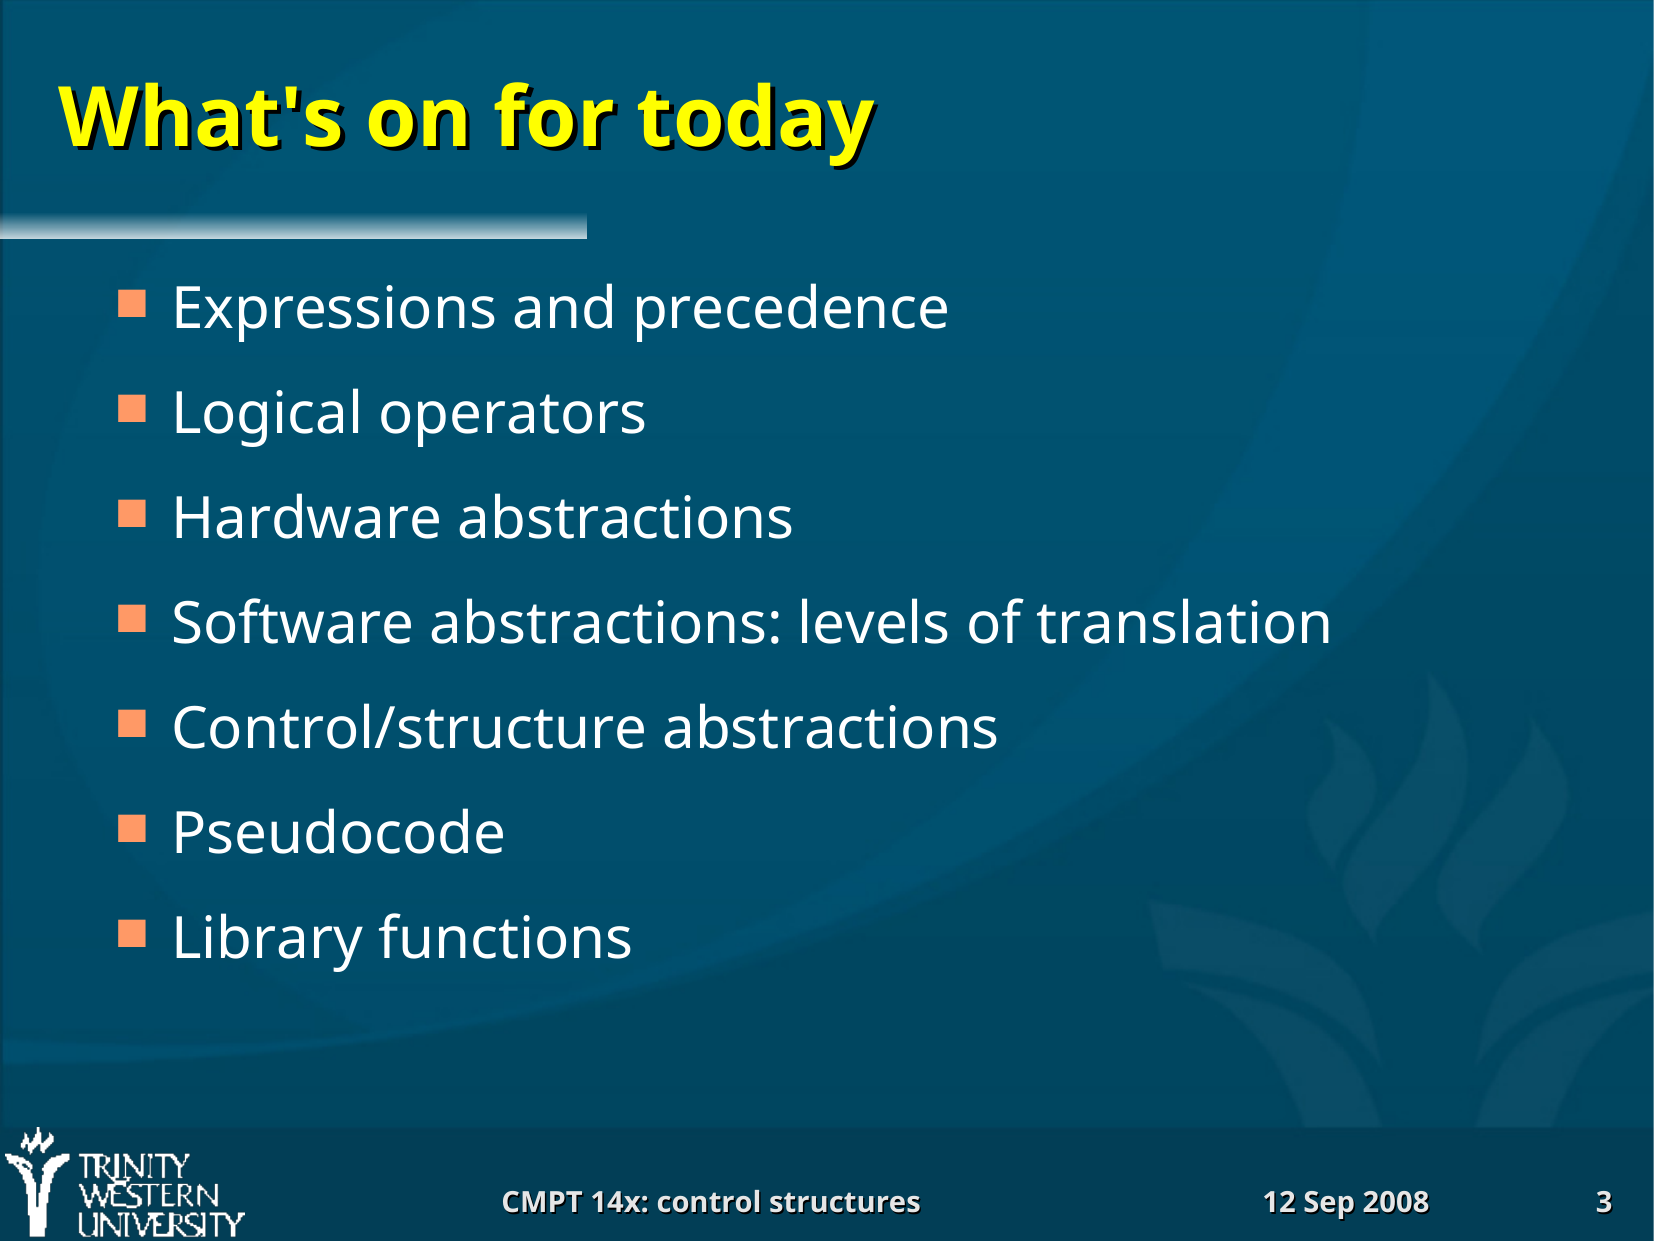

# What's on for today
Expressions and precedence
Logical operators
Hardware abstractions
Software abstractions: levels of translation
Control/structure abstractions
Pseudocode
Library functions
CMPT 14x: control structures
12 Sep 2008
3